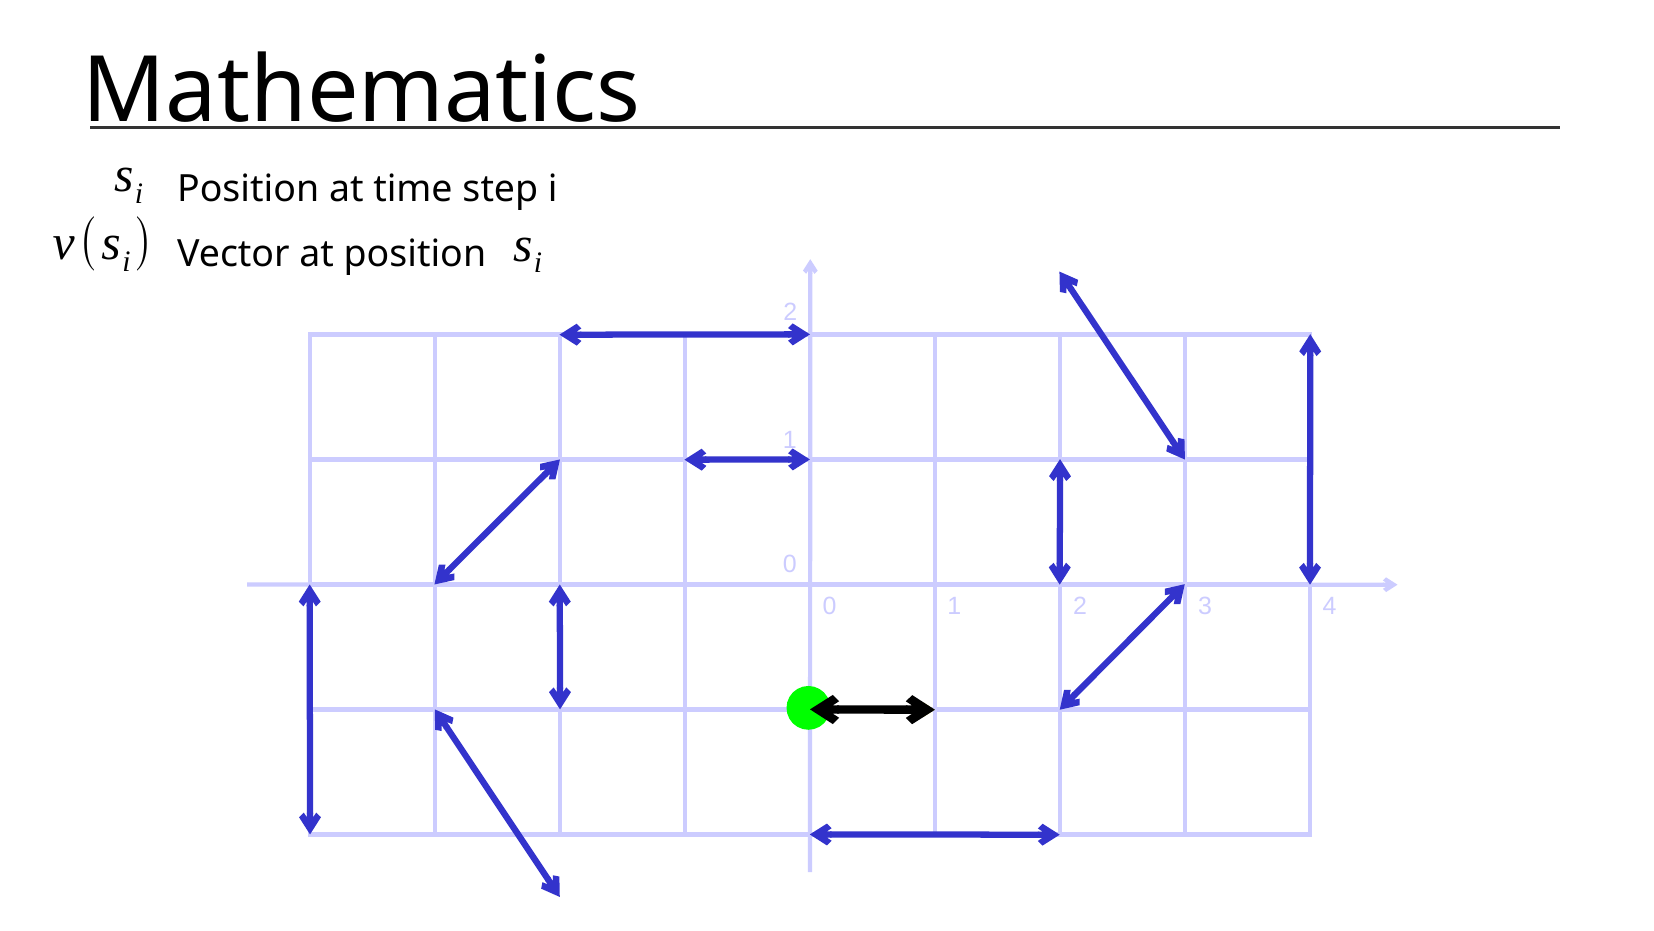

# Mathematics
Position at time step i
Vector at position
2
1
0
0
1
2
3
4